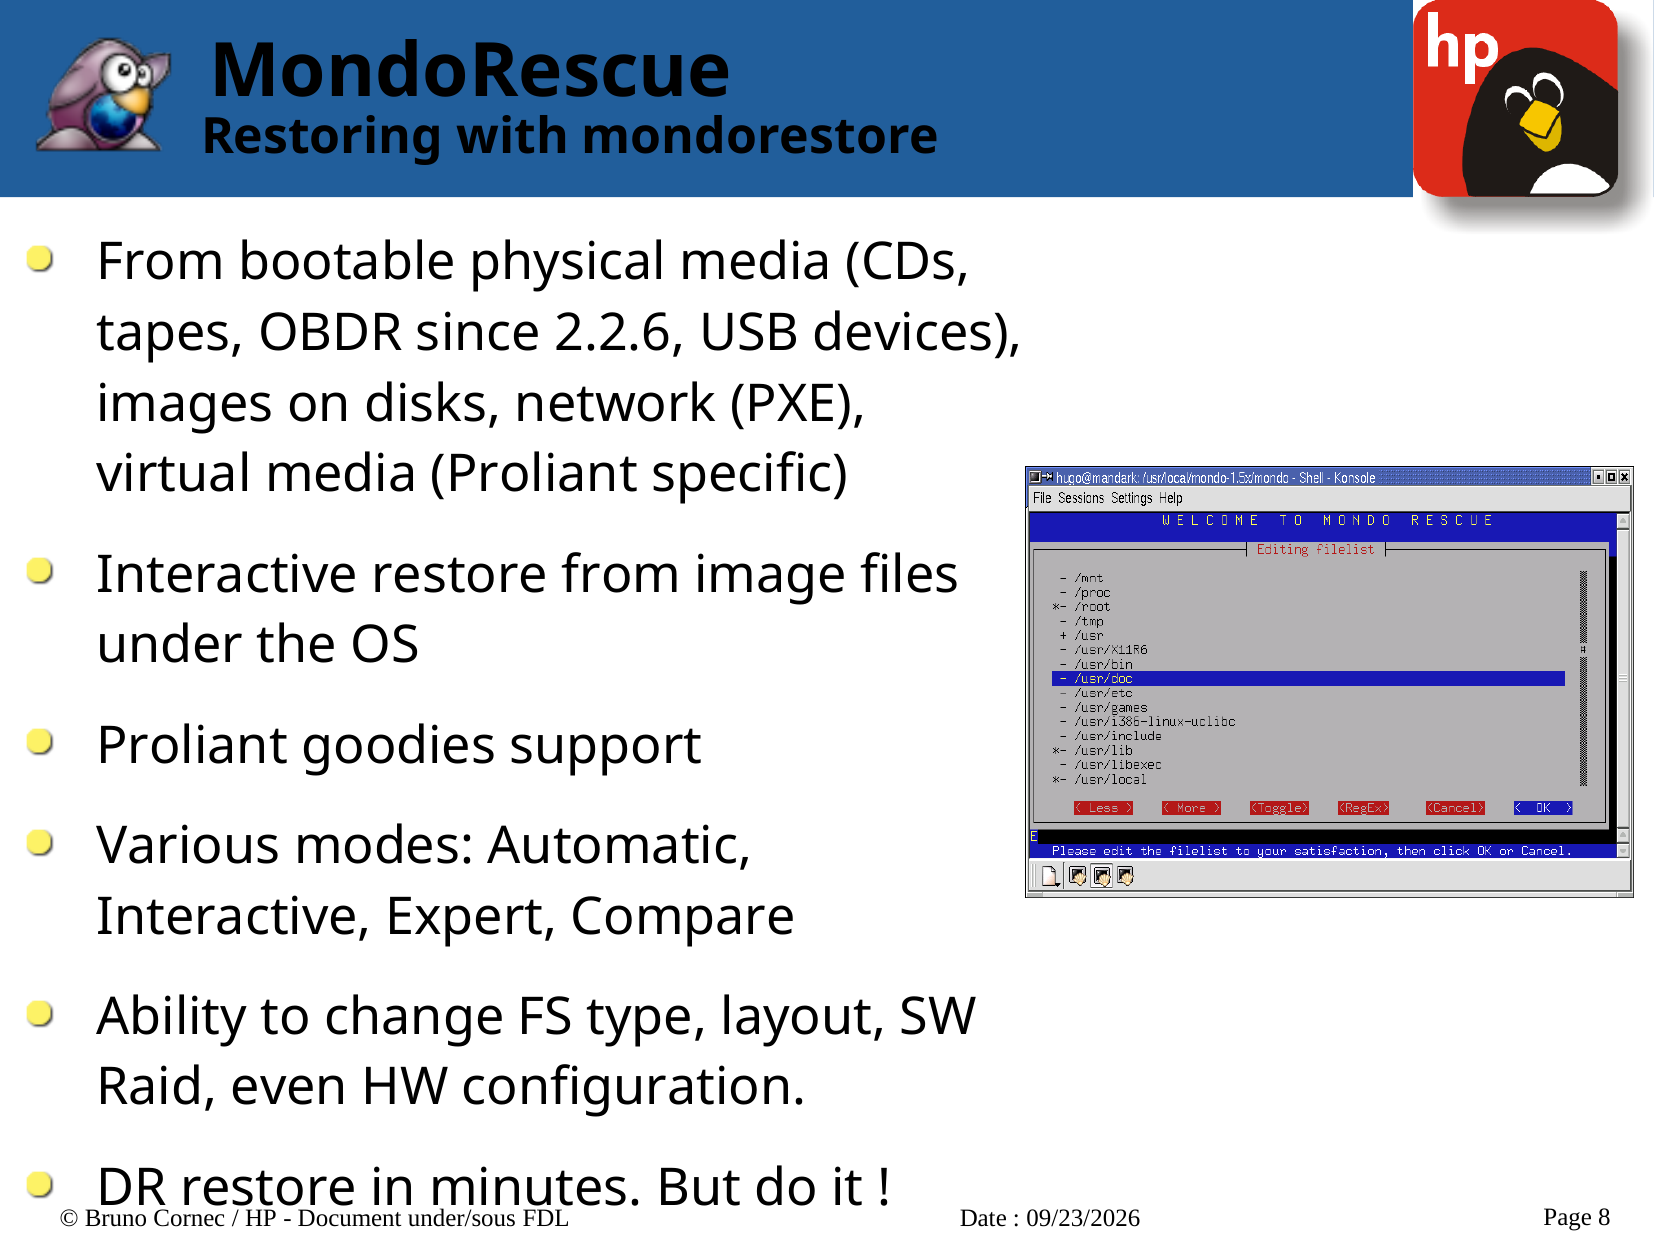

Restoring with mondorestore
# From bootable physical media (CDs, tapes, OBDR since 2.2.6, USB devices), images on disks, network (PXE), virtual media (Proliant specific)
Interactive restore from image files under the OS
Proliant goodies support
Various modes: Automatic, Interactive, Expert, Compare
Ability to change FS type, layout, SW Raid, even HW configuration.
DR restore in minutes. But do it !